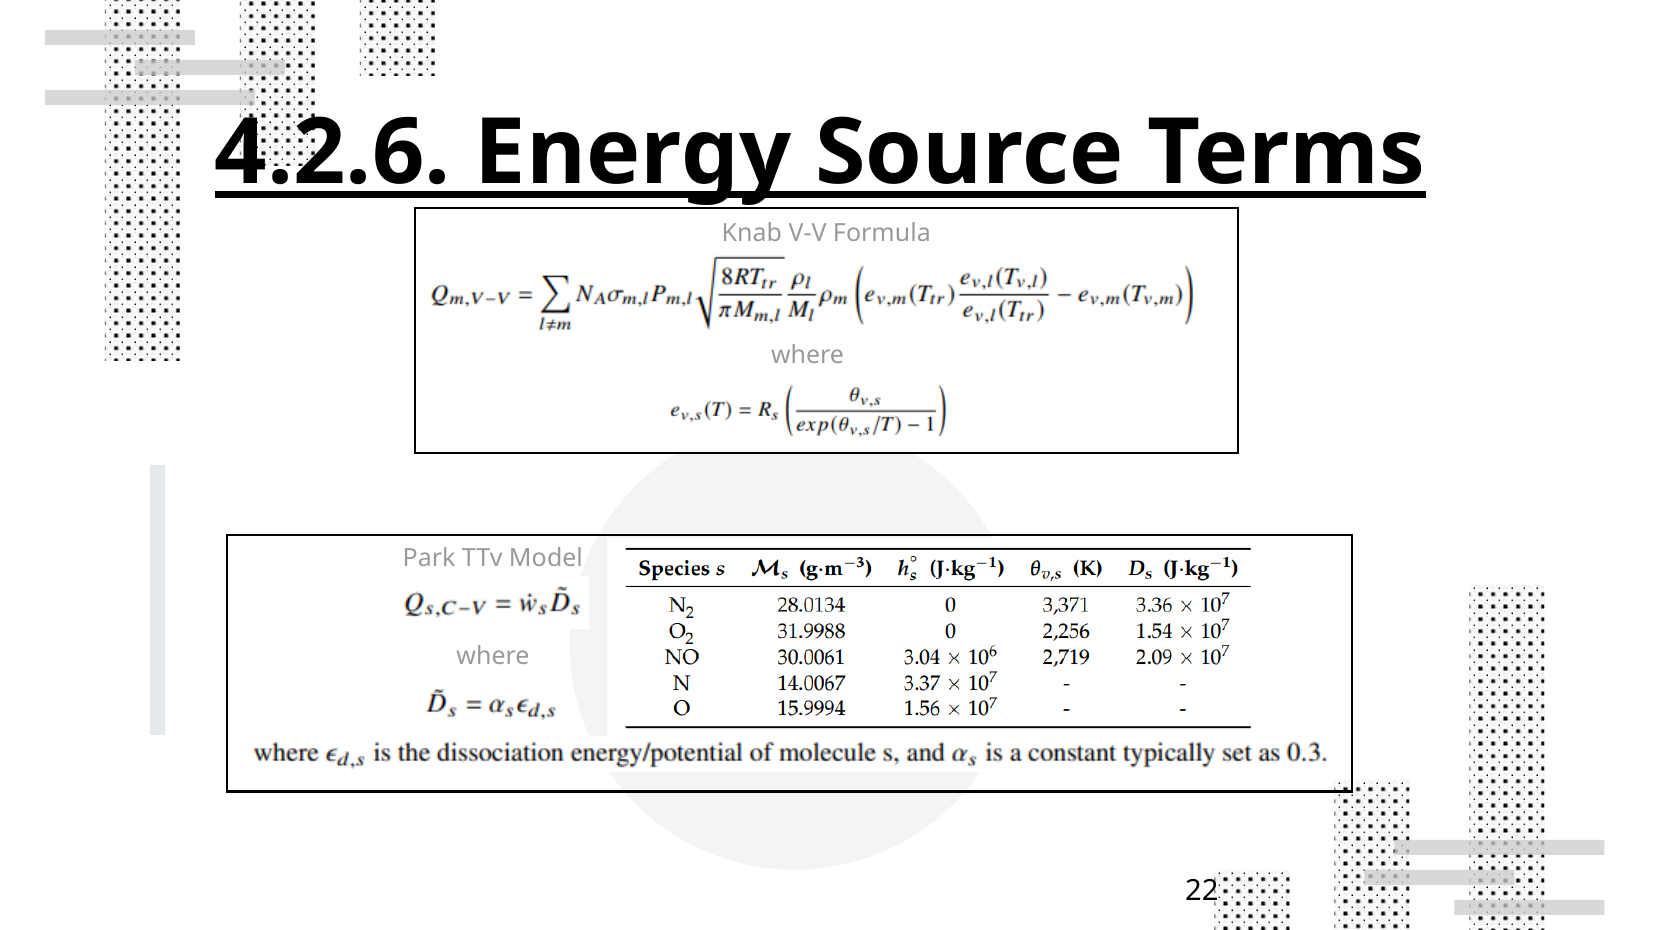

# 4.2.6. Energy Source Terms
Knab V-V Formula
where
Park TTv Model
where
22